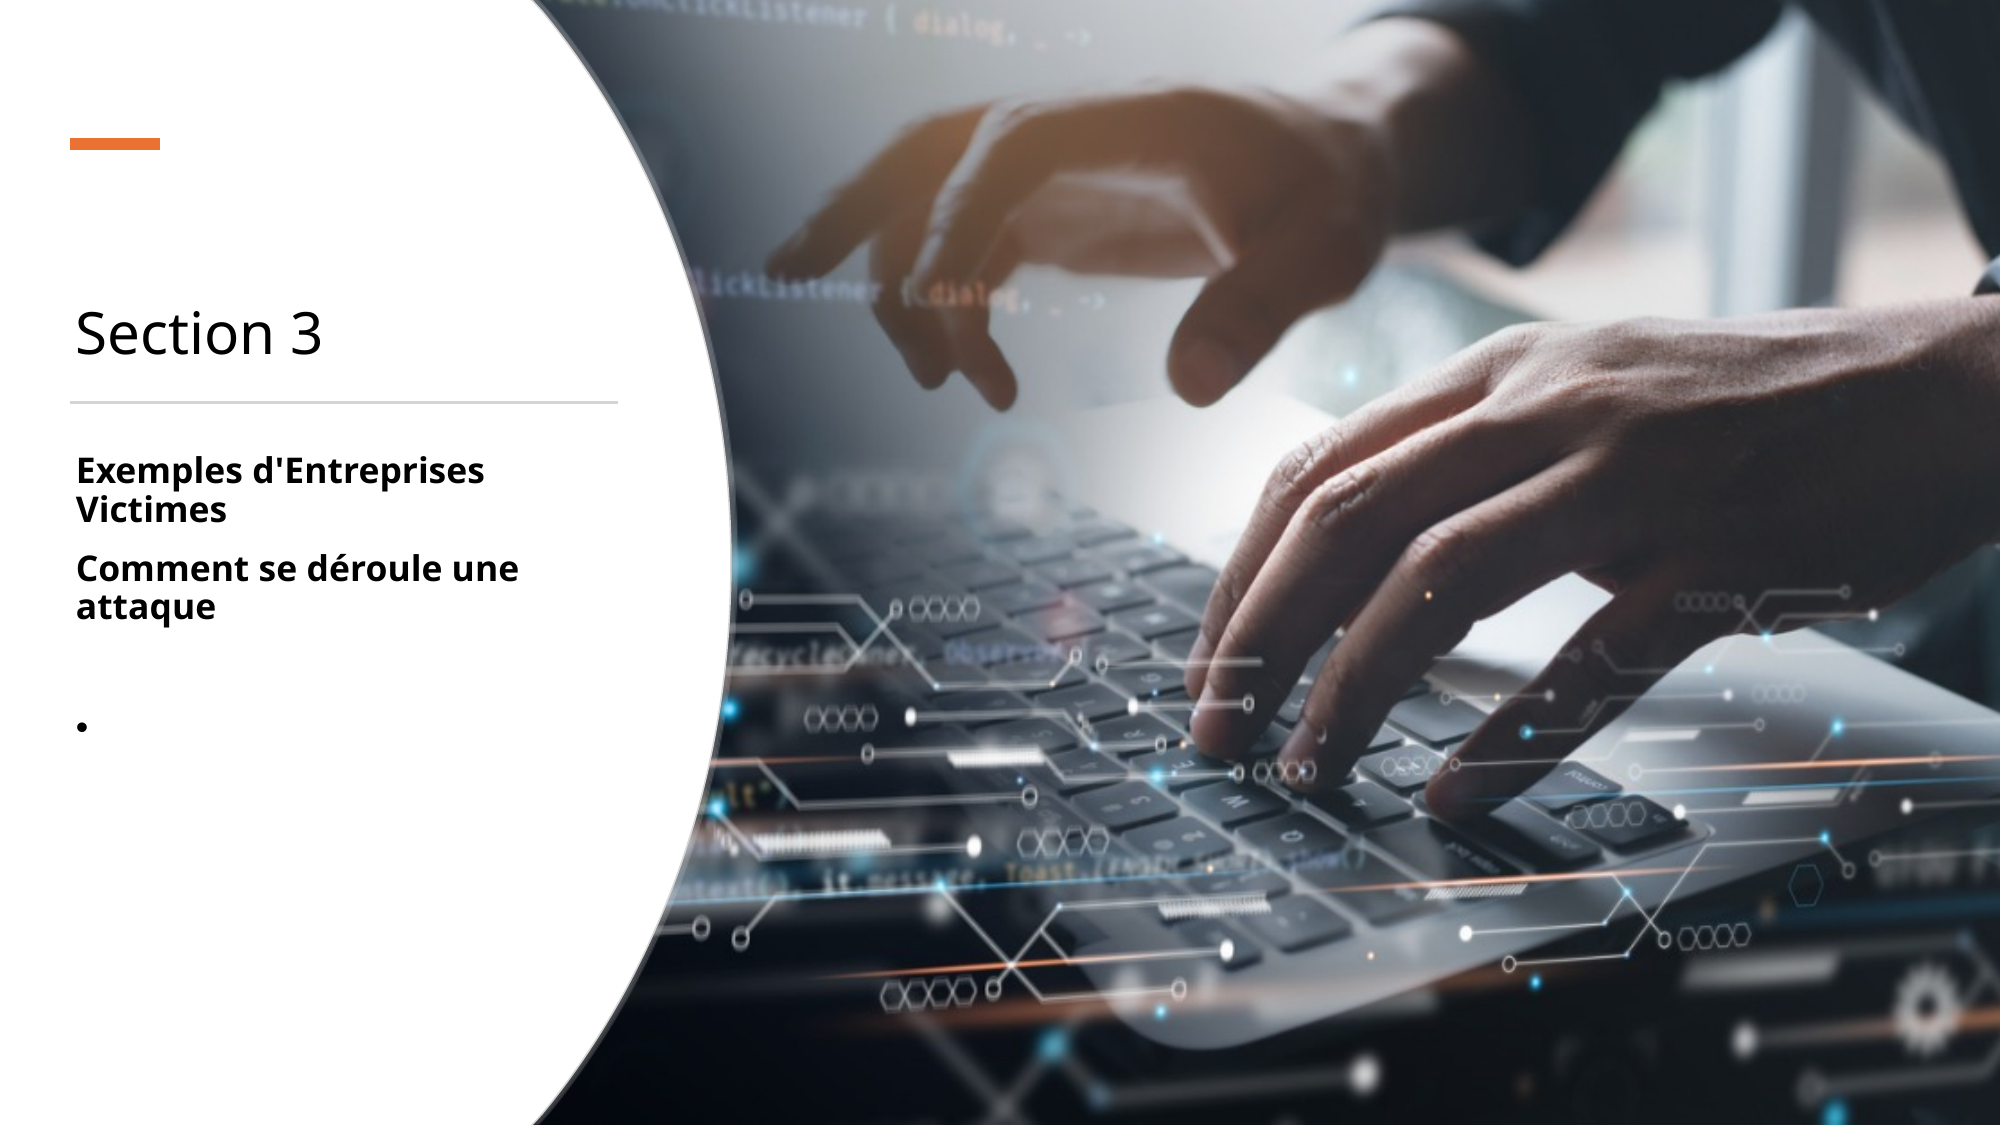

# Section 3
Exemples d'Entreprises Victimes
Comment se déroule une attaque